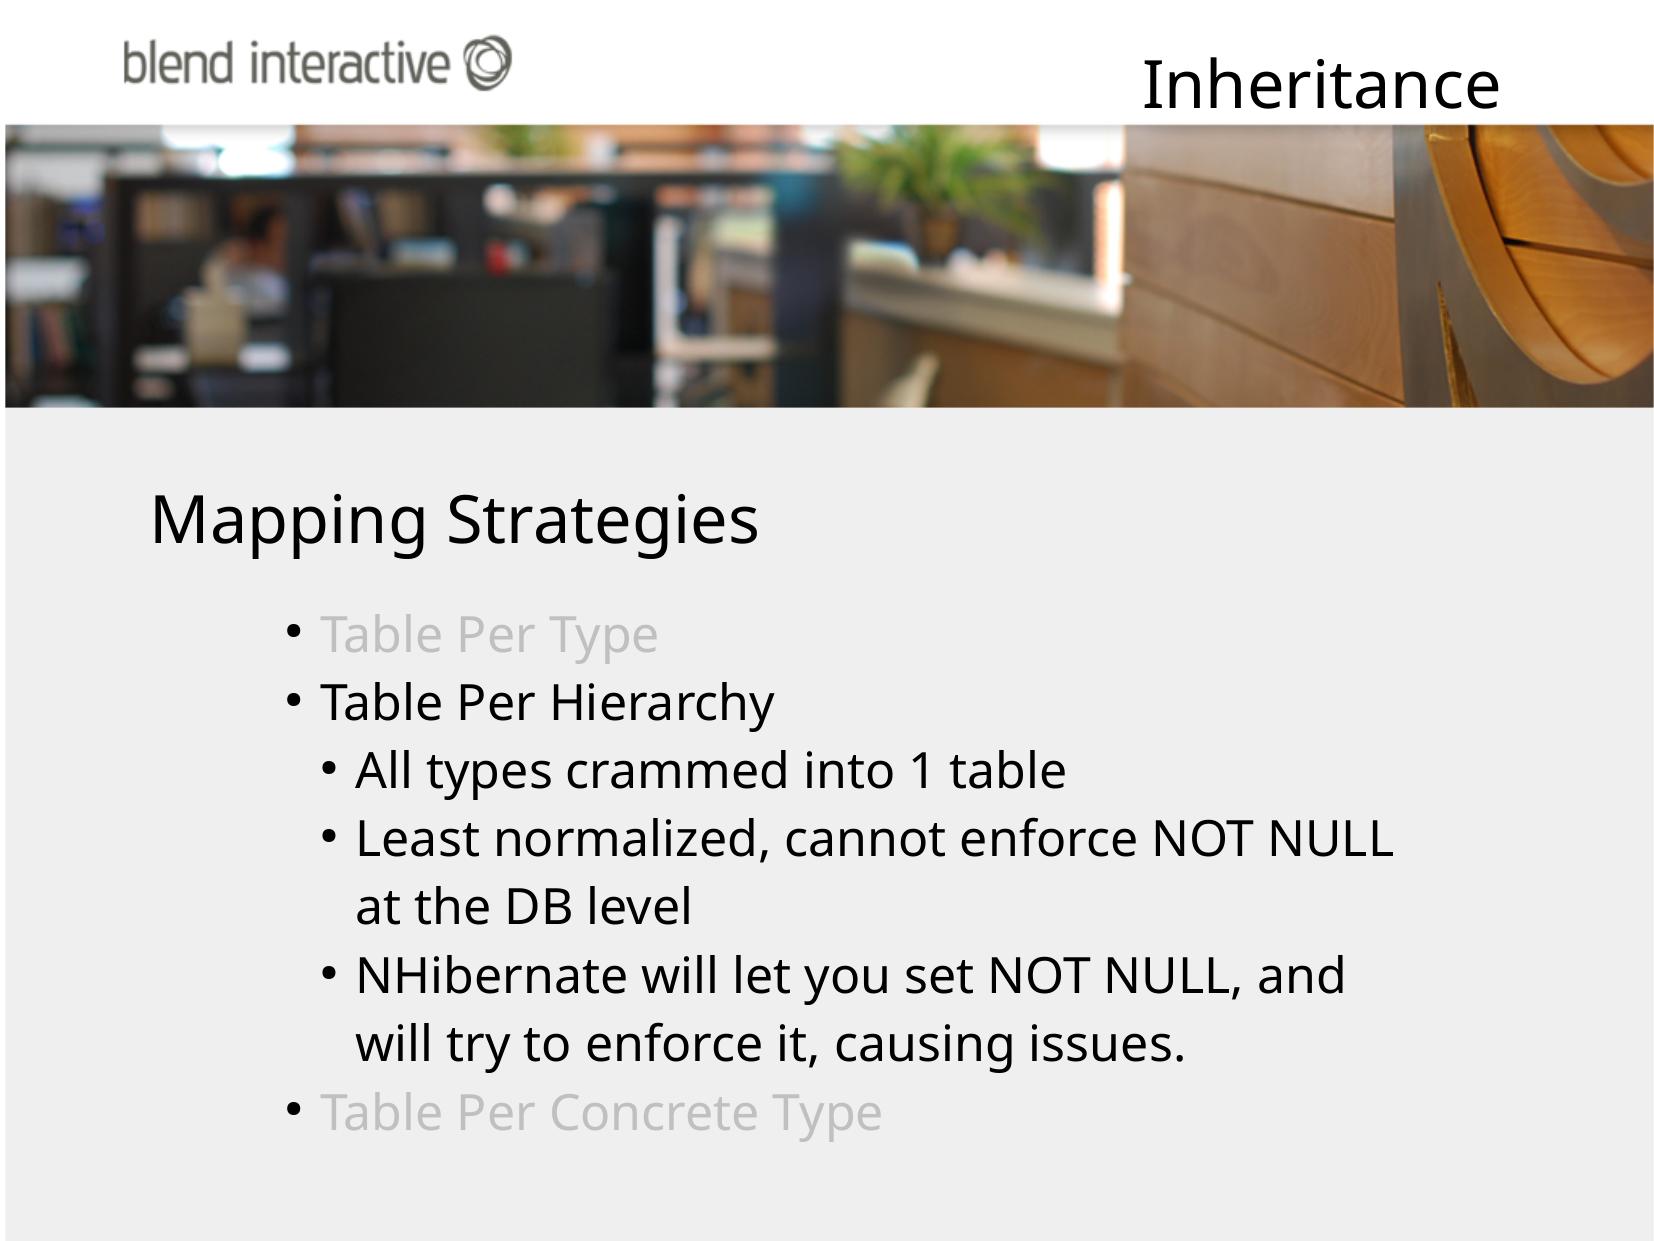

Inheritance
Mapping Strategies
Table Per Type
Table Per Hierarchy
All types crammed into 1 table
Least normalized, cannot enforce NOT NULL at the DB level
NHibernate will let you set NOT NULL, and will try to enforce it, causing issues.
Table Per Concrete Type